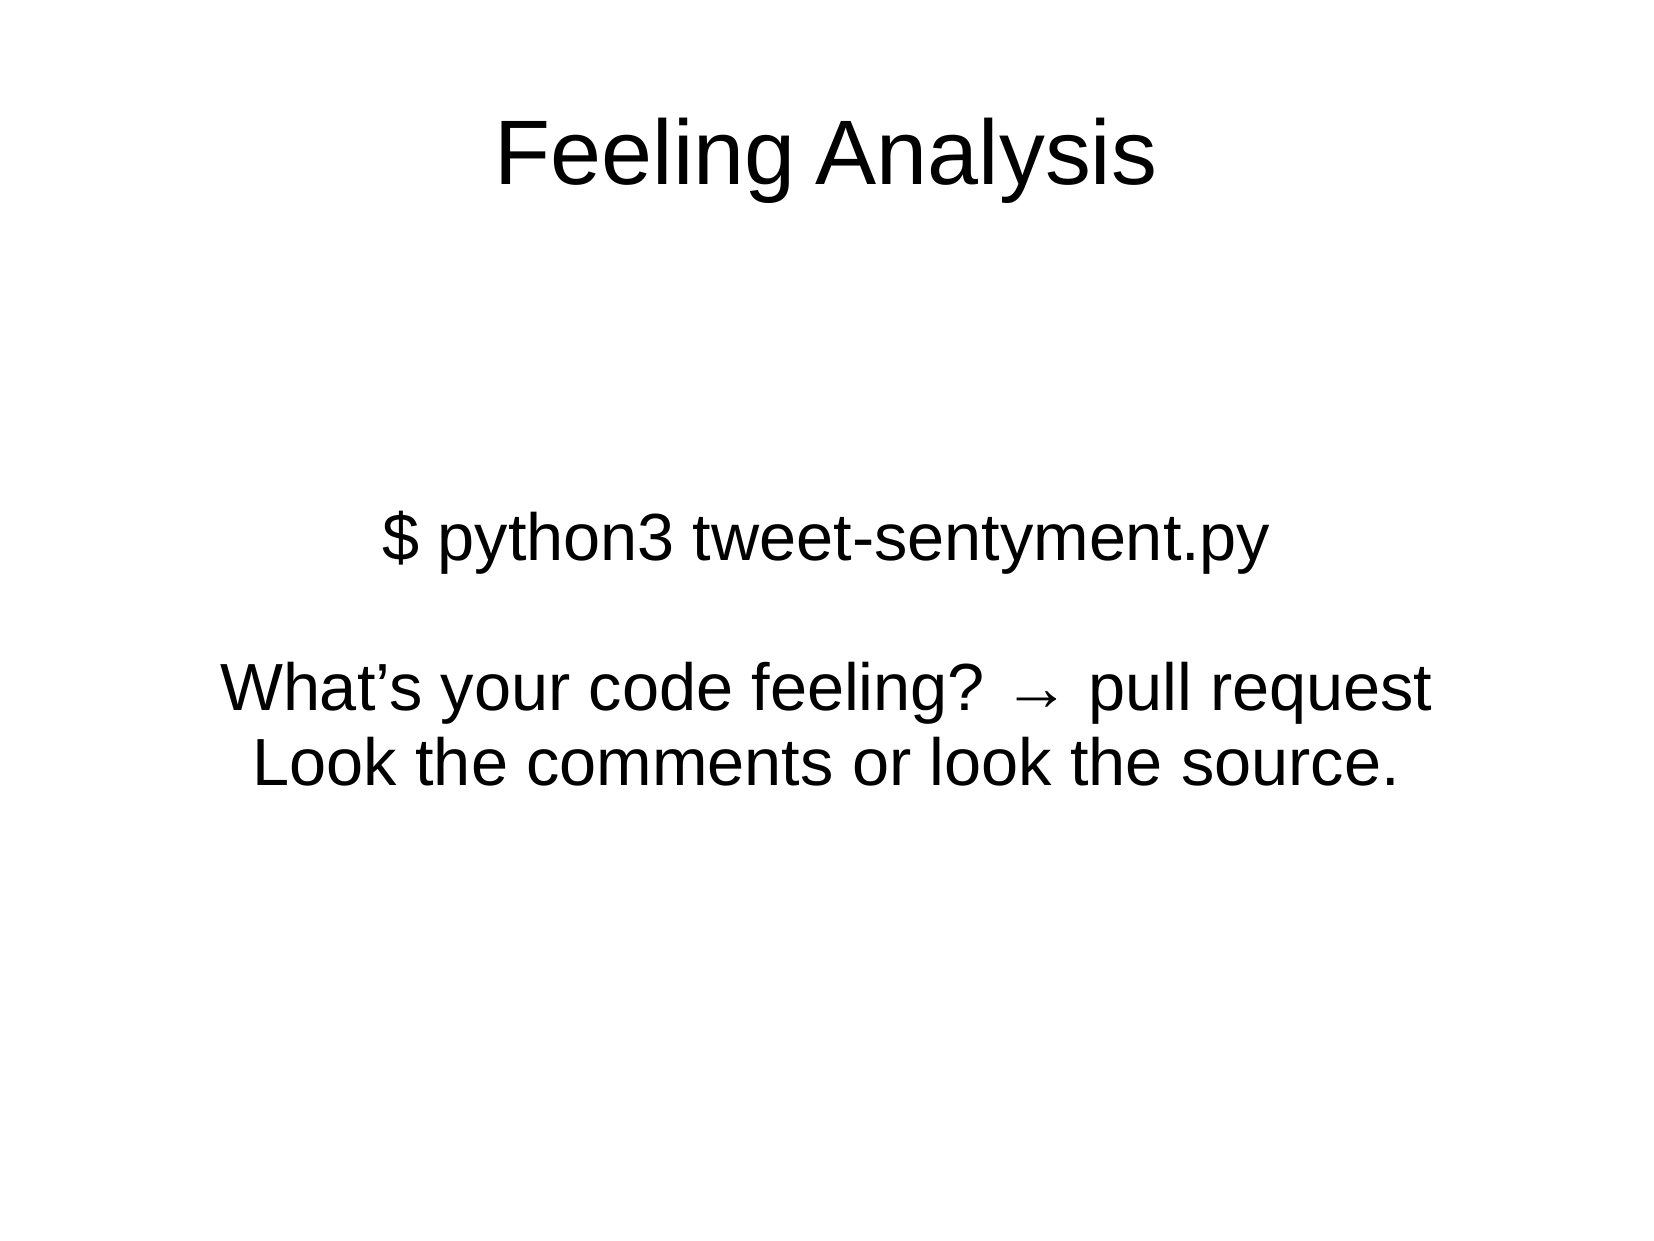

# Feeling Analysis
$ python3 tweet-sentyment.py
What’s your code feeling? → pull request
Look the comments or look the source.